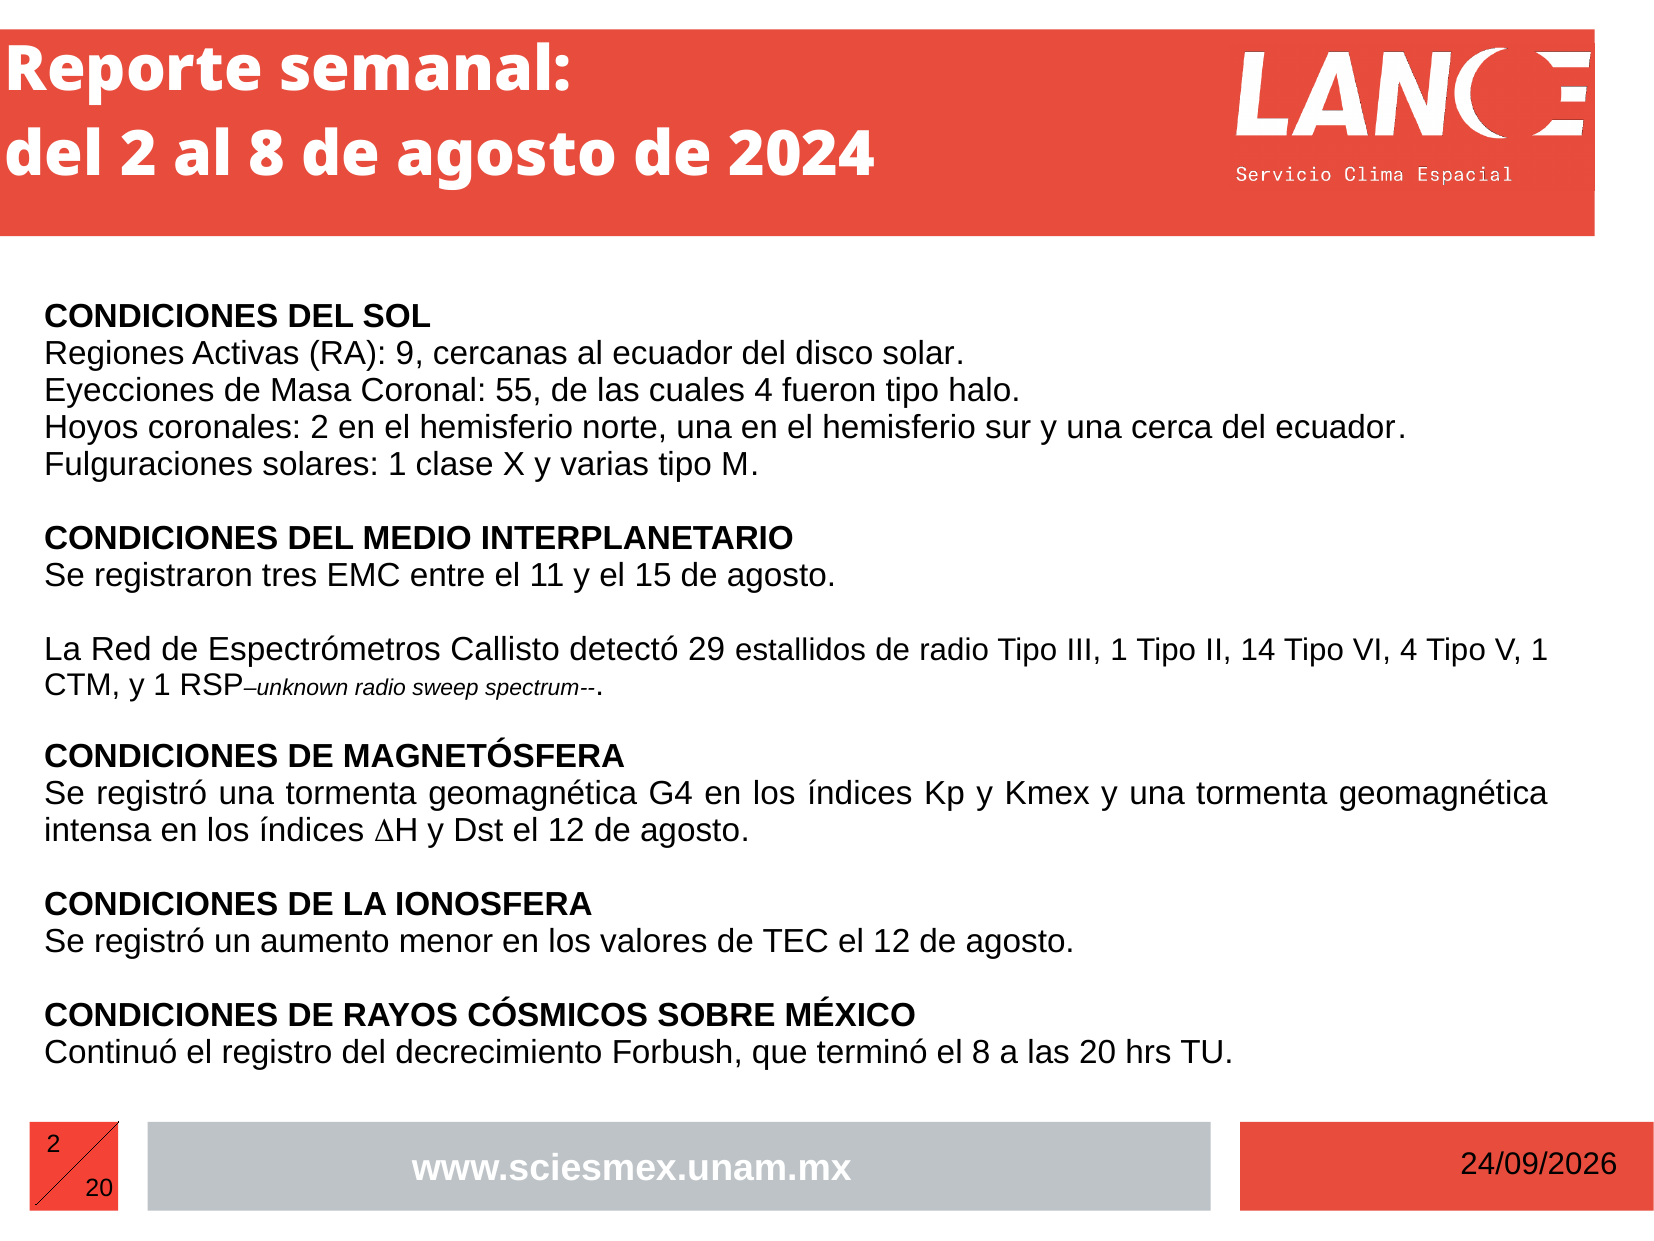

# Reporte semanal: del 2 al 8 de agosto de 2024
CONDICIONES DEL SOL
Regiones Activas (RA): 9, cercanas al ecuador del disco solar.
Eyecciones de Masa Coronal: 55, de las cuales 4 fueron tipo halo.
Hoyos coronales: 2 en el hemisferio norte, una en el hemisferio sur y una cerca del ecuador.
Fulguraciones solares: 1 clase X y varias tipo M.
CONDICIONES DEL MEDIO INTERPLANETARIO
Se registraron tres EMC entre el 11 y el 15 de agosto.
La Red de Espectrómetros Callisto detectó 29 estallidos de radio Tipo III, 1 Tipo II, 14 Tipo VI, 4 Tipo V, 1 CTM, y 1 RSP–unknown radio sweep spectrum--.
CONDICIONES DE MAGNETÓSFERA
Se registró una tormenta geomagnética G4 en los índices Kp y Kmex y una tormenta geomagnética intensa en los índices DH y Dst el 12 de agosto.
CONDICIONES DE LA IONOSFERA
Se registró un aumento menor en los valores de TEC el 12 de agosto.
CONDICIONES DE RAYOS CÓSMICOS SOBRE MÉXICO
Continuó el registro del decrecimiento Forbush, que terminó el 8 a las 20 hrs TU.
www.sciesmex.unam.mx
20